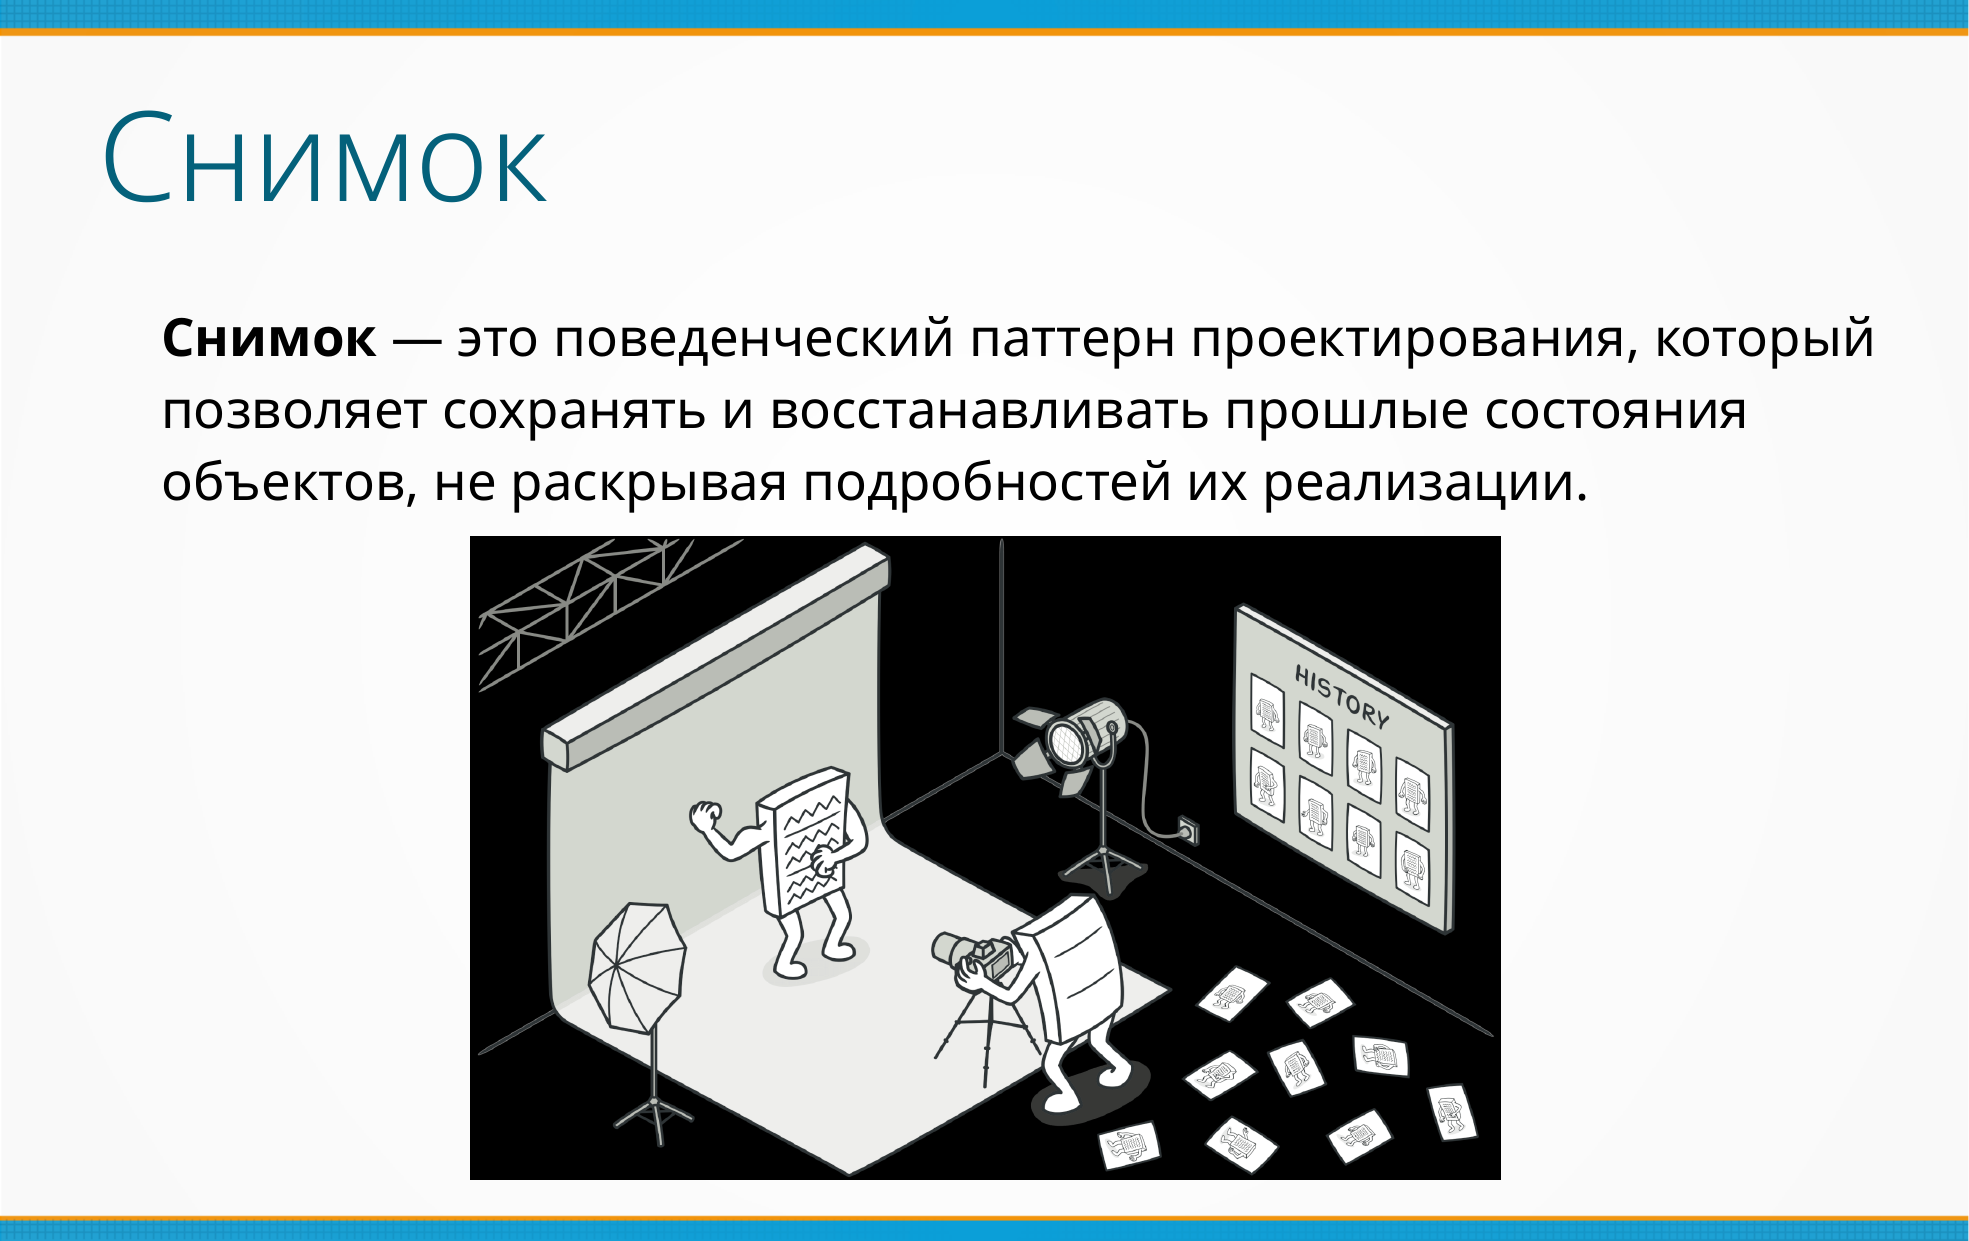

# Снимок
Снимок — это поведенческий паттерн проектирования, который позволяет сохранять и восстанавливать прошлые состояния объектов, не раскрывая подробностей их реализации.